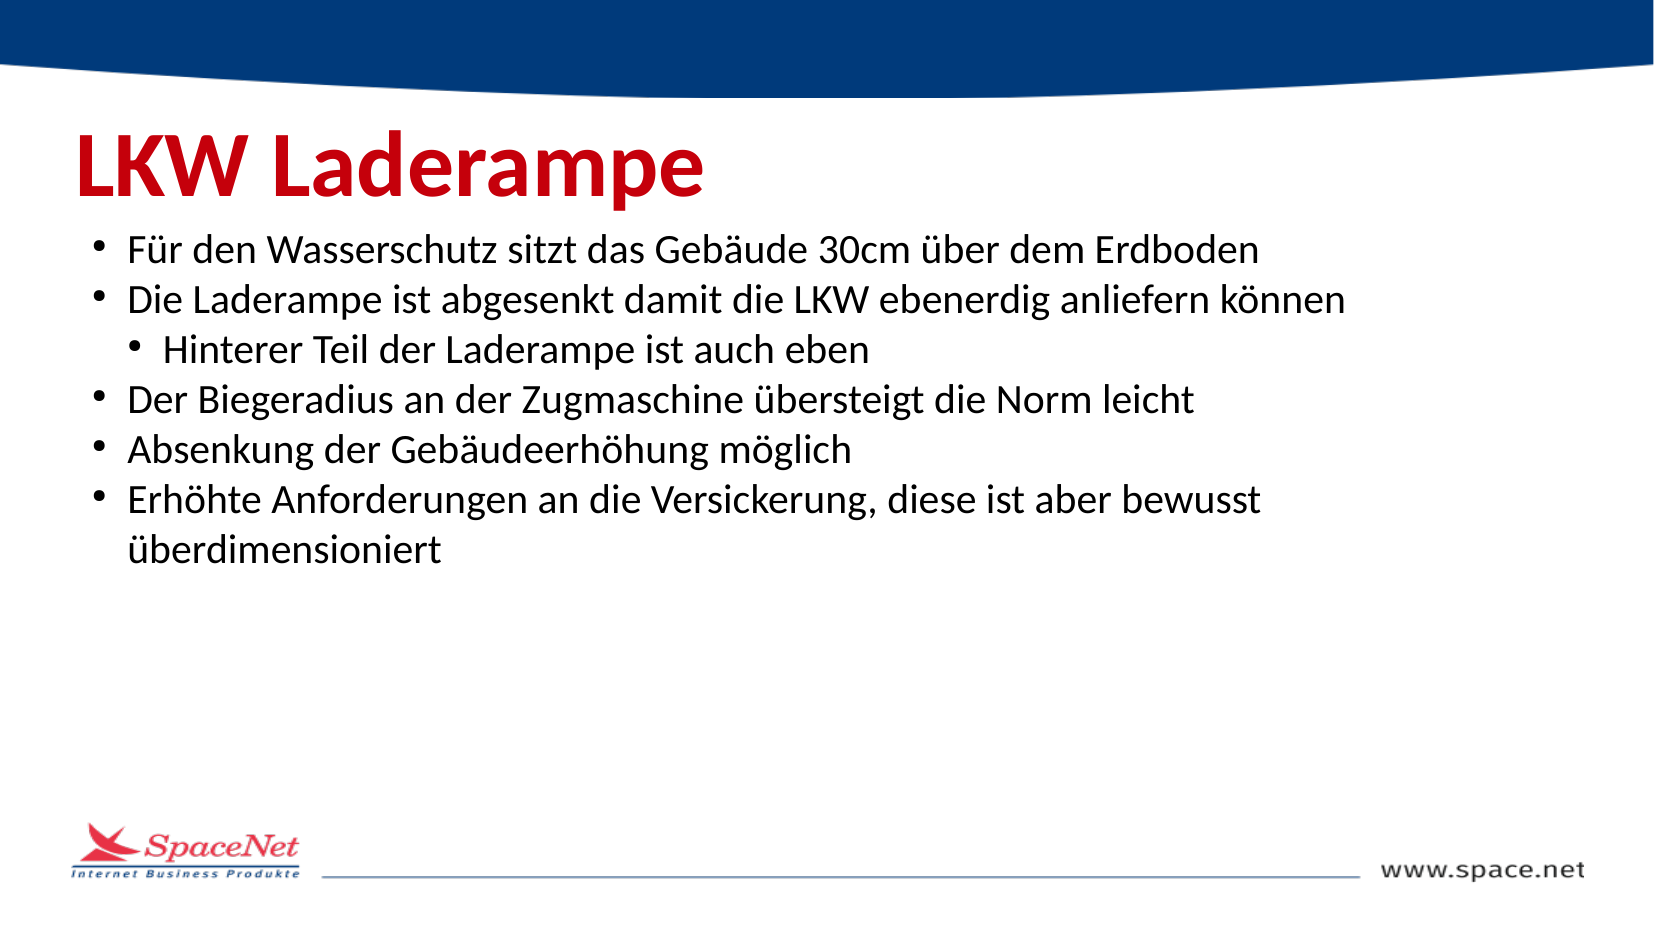

LKW Laderampe
Für den Wasserschutz sitzt das Gebäude 30cm über dem Erdboden
Die Laderampe ist abgesenkt damit die LKW ebenerdig anliefern können
Hinterer Teil der Laderampe ist auch eben
Der Biegeradius an der Zugmaschine übersteigt die Norm leicht
Absenkung der Gebäudeerhöhung möglich
Erhöhte Anforderungen an die Versickerung, diese ist aber bewusst überdimensioniert